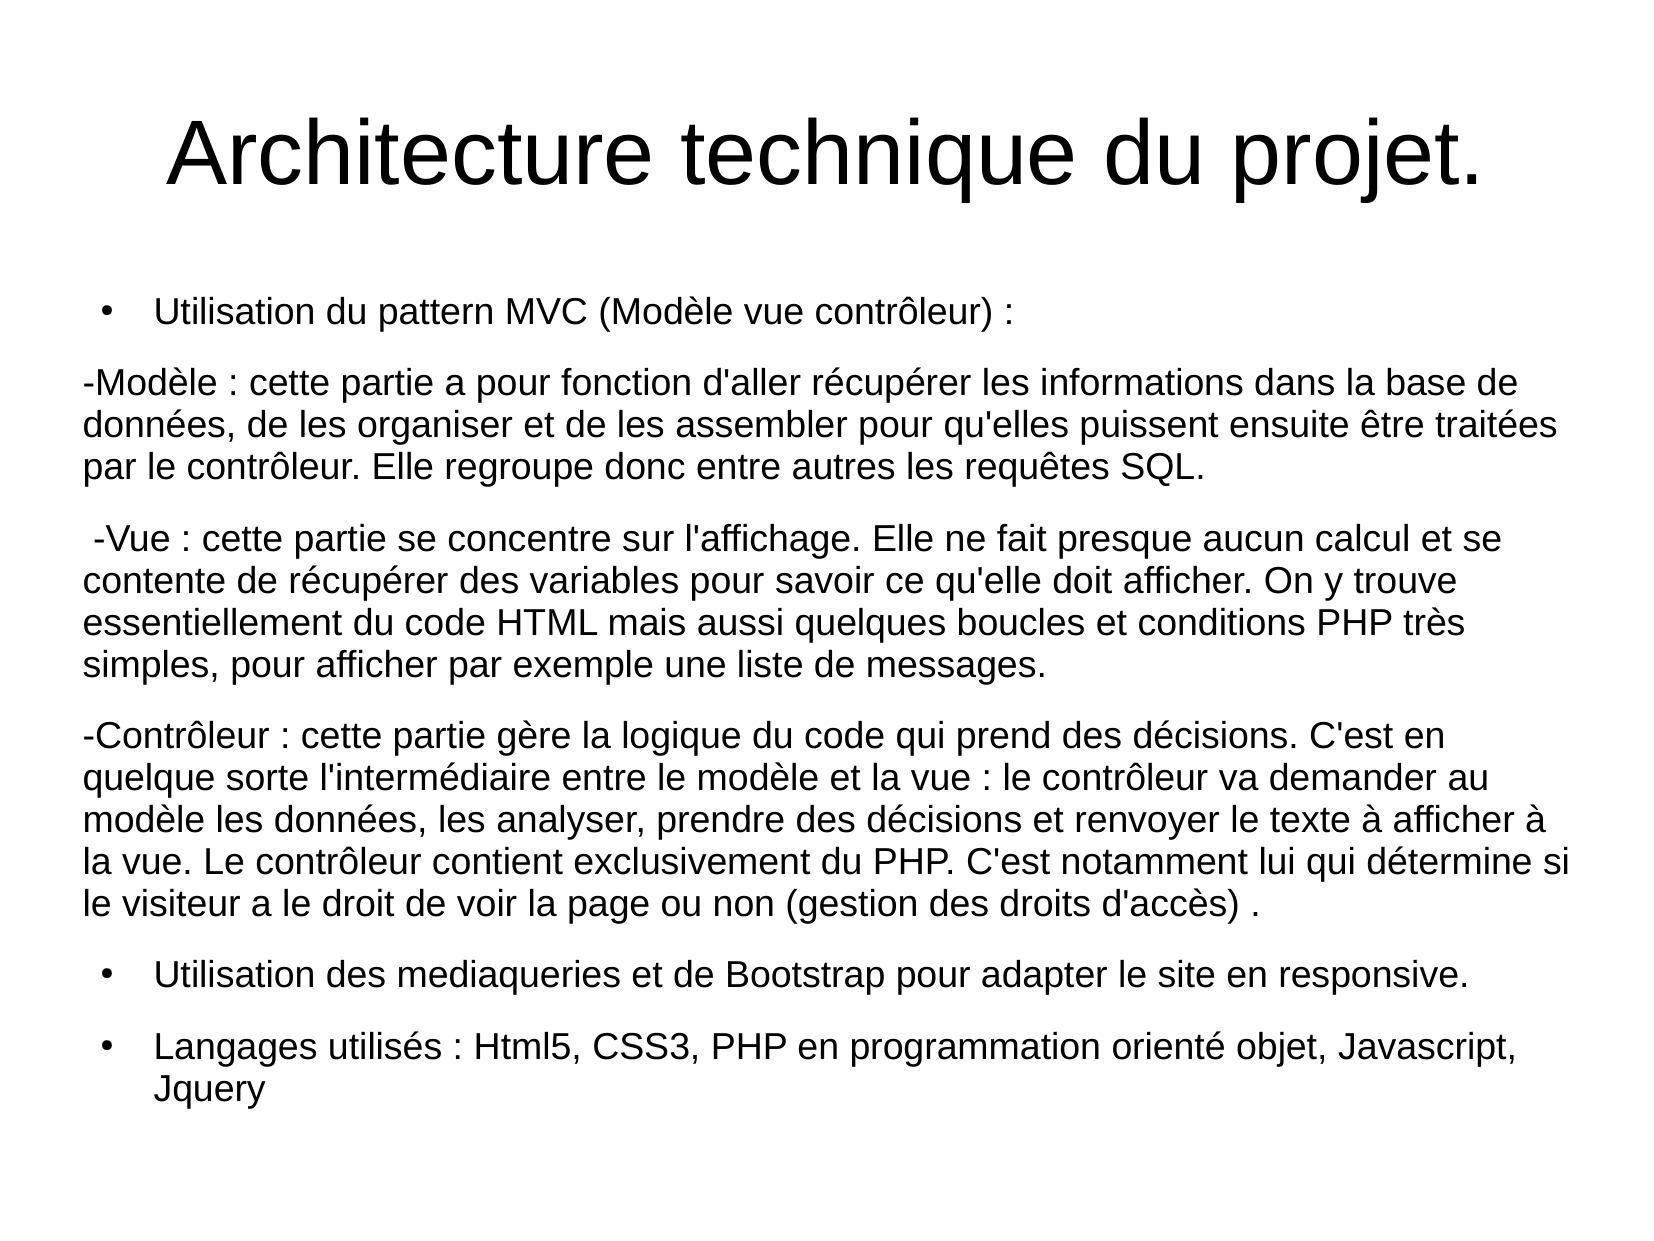

# Architecture technique du projet.
Utilisation du pattern MVC (Modèle vue contrôleur) :
-Modèle : cette partie a pour fonction d'aller récupérer les informations dans la base de données, de les organiser et de les assembler pour qu'elles puissent ensuite être traitées par le contrôleur. Elle regroupe donc entre autres les requêtes SQL.
 -Vue : cette partie se concentre sur l'affichage. Elle ne fait presque aucun calcul et se contente de récupérer des variables pour savoir ce qu'elle doit afficher. On y trouve essentiellement du code HTML mais aussi quelques boucles et conditions PHP très simples, pour afficher par exemple une liste de messages.
-Contrôleur : cette partie gère la logique du code qui prend des décisions. C'est en quelque sorte l'intermédiaire entre le modèle et la vue : le contrôleur va demander au modèle les données, les analyser, prendre des décisions et renvoyer le texte à afficher à la vue. Le contrôleur contient exclusivement du PHP. C'est notamment lui qui détermine si le visiteur a le droit de voir la page ou non (gestion des droits d'accès) .
Utilisation des mediaqueries et de Bootstrap pour adapter le site en responsive.
Langages utilisés : Html5, CSS3, PHP en programmation orienté objet, Javascript, Jquery